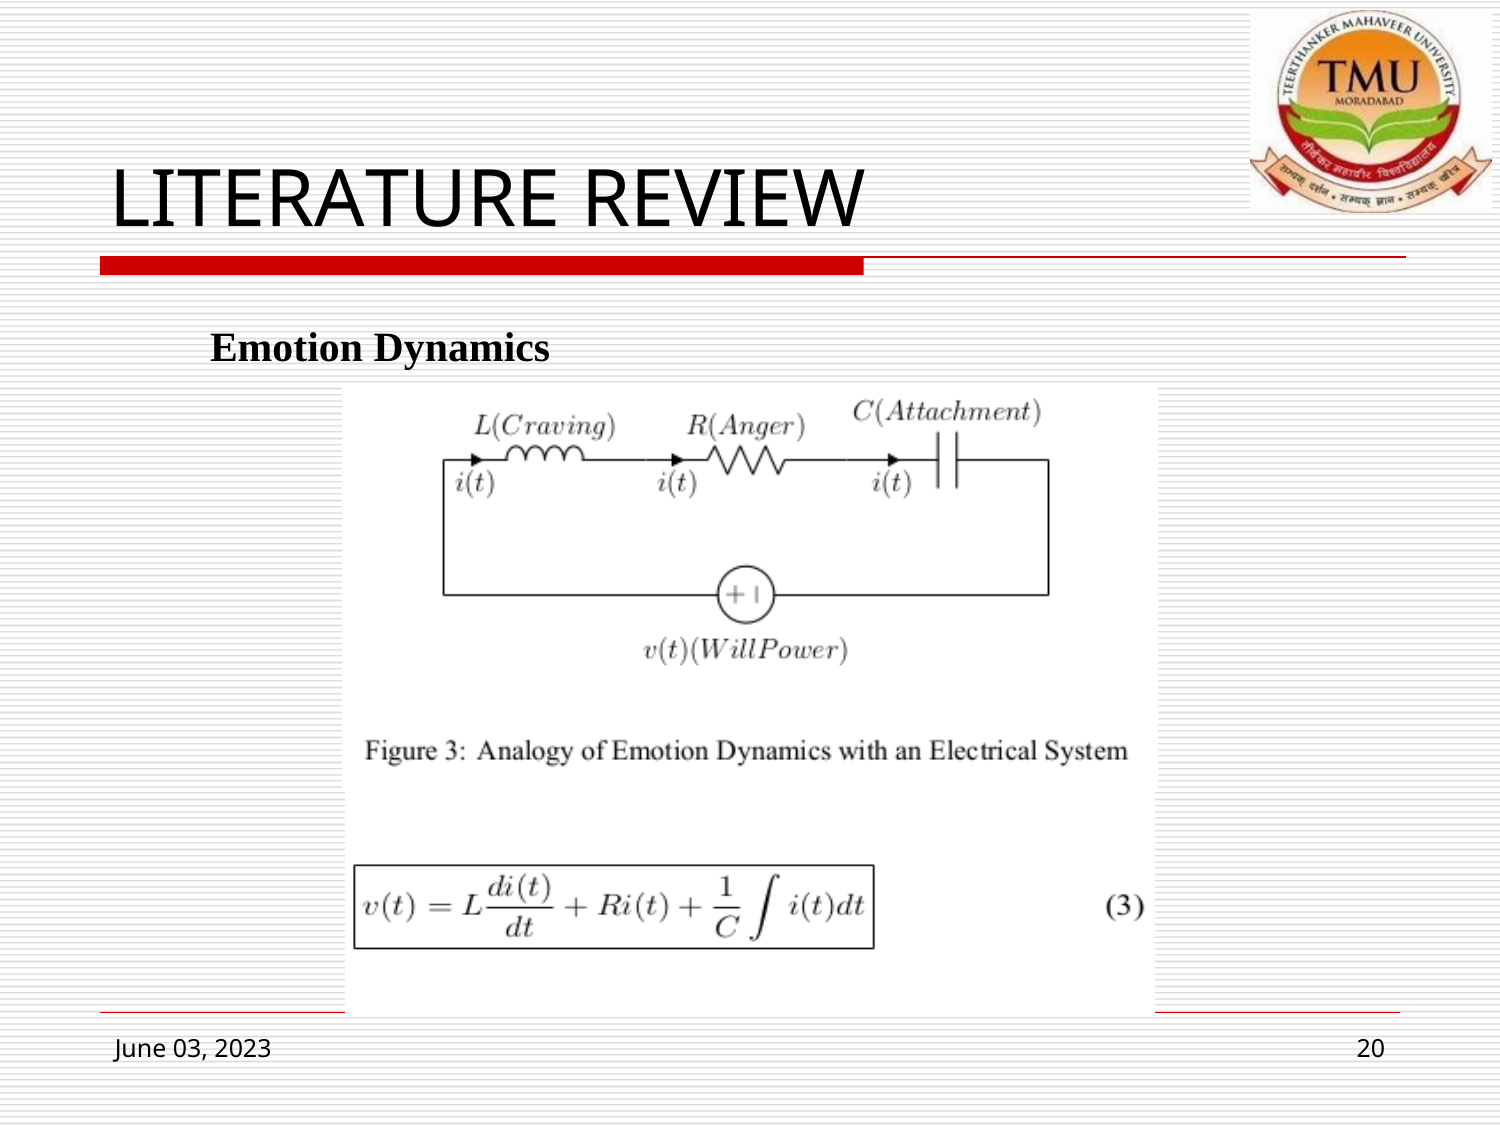

# LITERATURE REVIEW
Emotion Dynamics
June 03, 2023